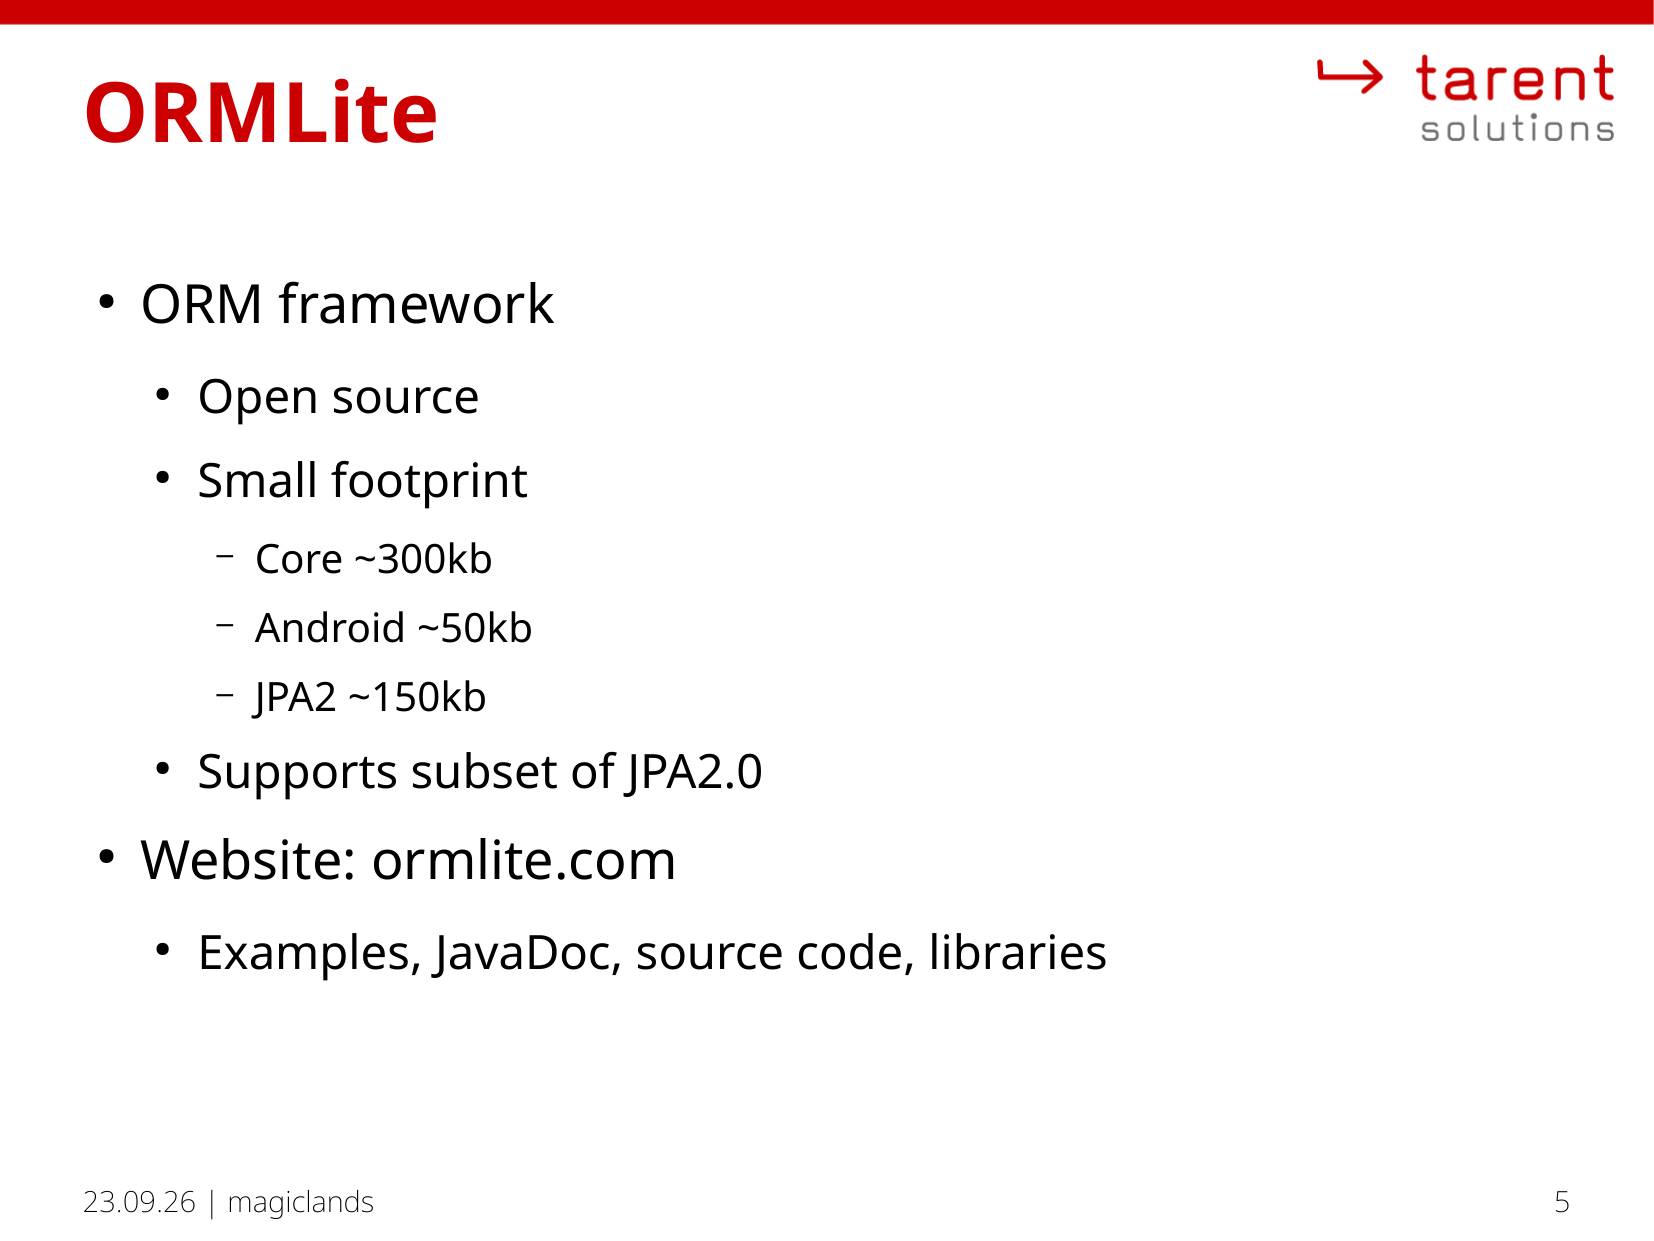

# ORMLite
ORM framework
Open source
Small footprint
Core ~300kb
Android ~50kb
JPA2 ~150kb
Supports subset of JPA2.0
Website: ormlite.com
Examples, JavaDoc, source code, libraries
5